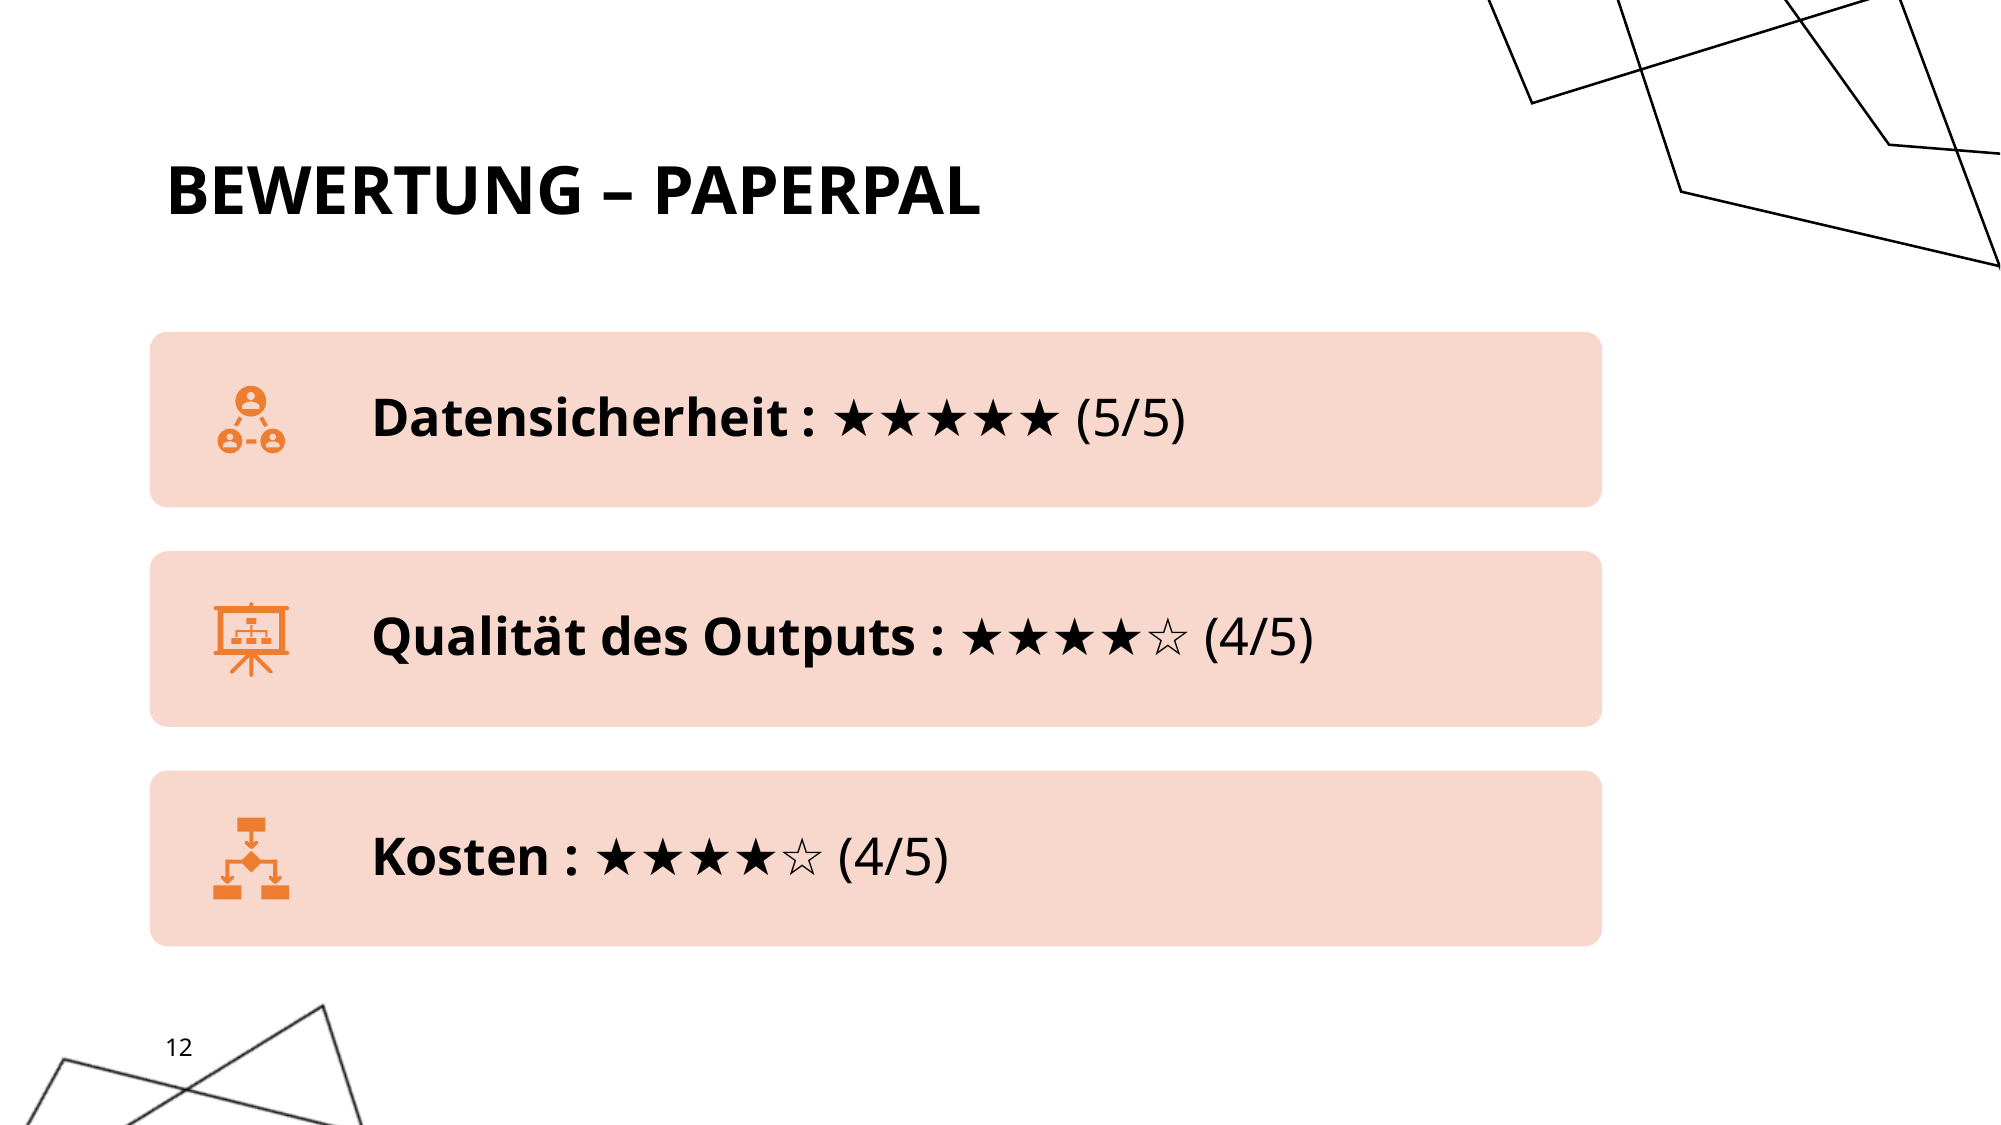

# Bewertung – Paperpal
Datensicherheit : ★★★★★ (5/5)
Qualität des Outputs : ★★★★☆ (4/5)
Kosten : ★★★★☆ (4/5)